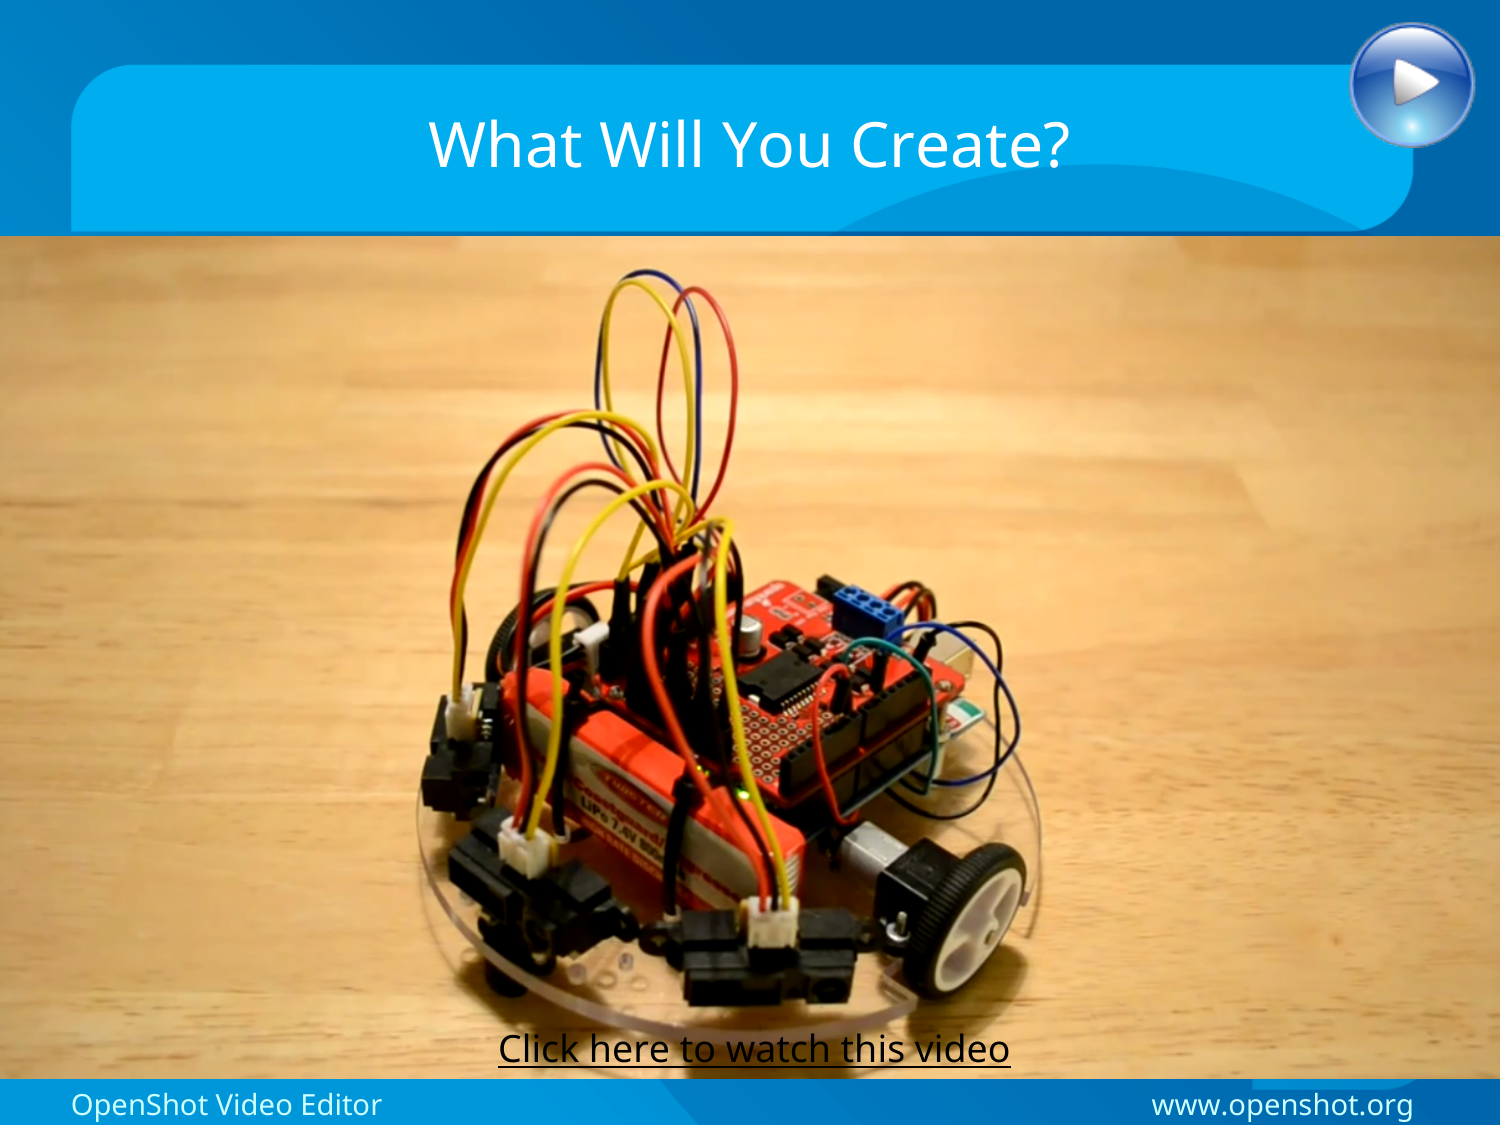

# What Will You Create?
Click here to watch this video